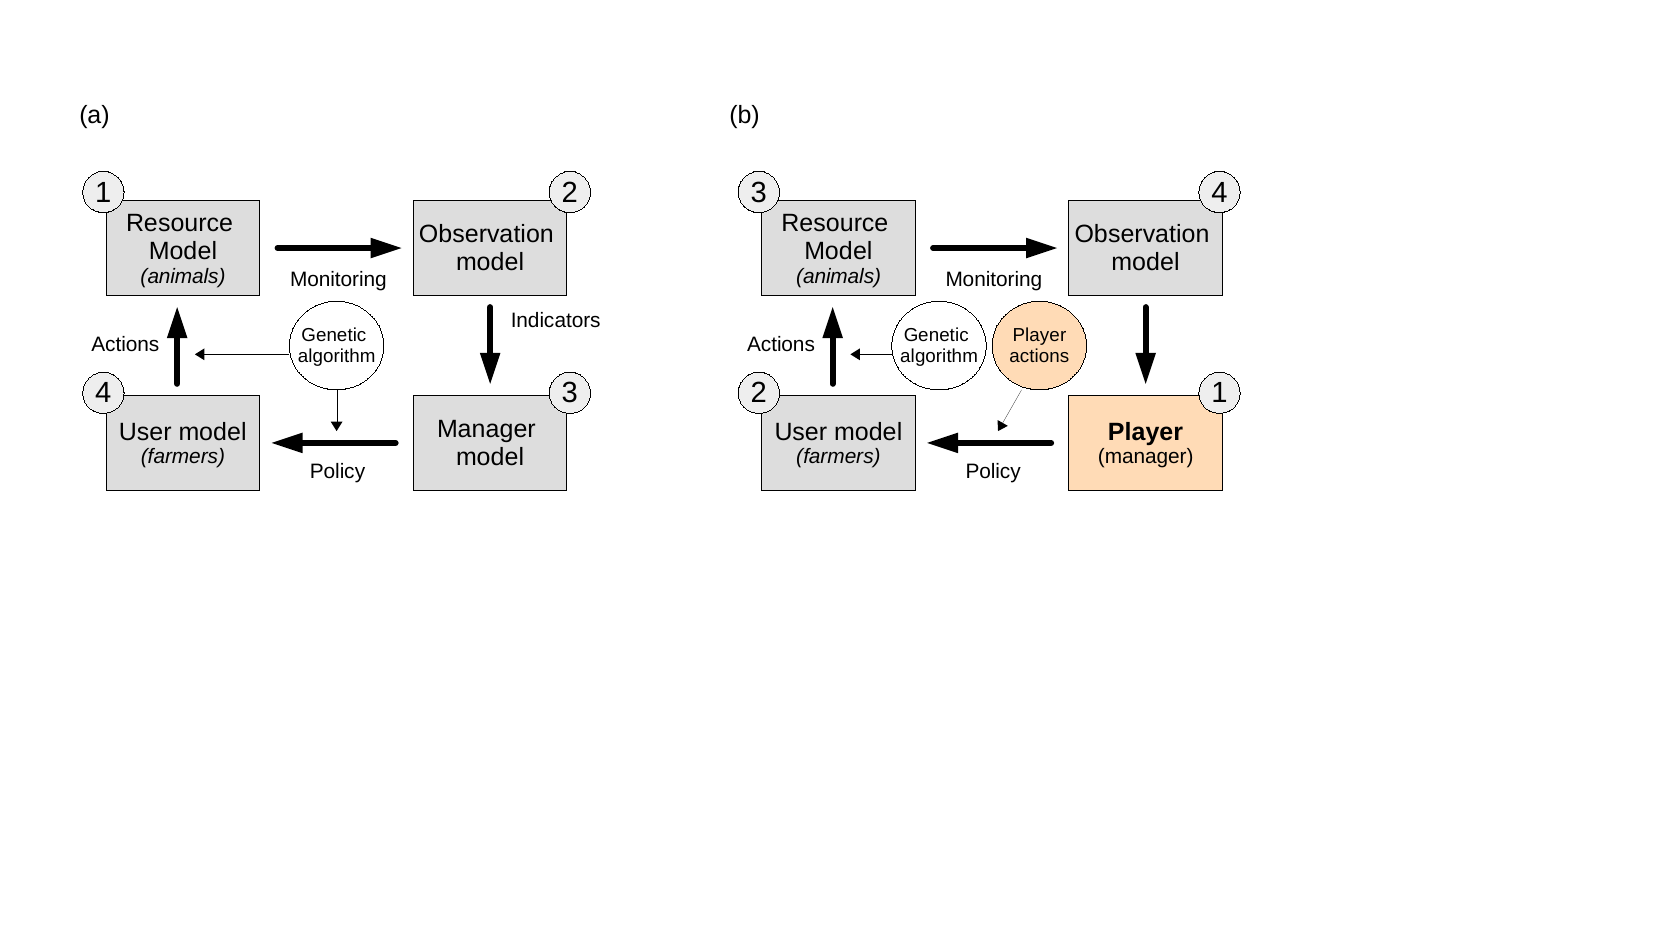

(a)
(b)
1
2
3
4
Resource
Model
(animals)
Observation
model
Resource
Model
(animals)
Observation
model
Monitoring
Monitoring
Genetic
algorithm
Indicators
Genetic
algorithm
Player
actions
Actions
Actions
4
3
2
1
User model
(farmers)
Manager
model
User model
(farmers)
Player
(manager)
Policy
Policy